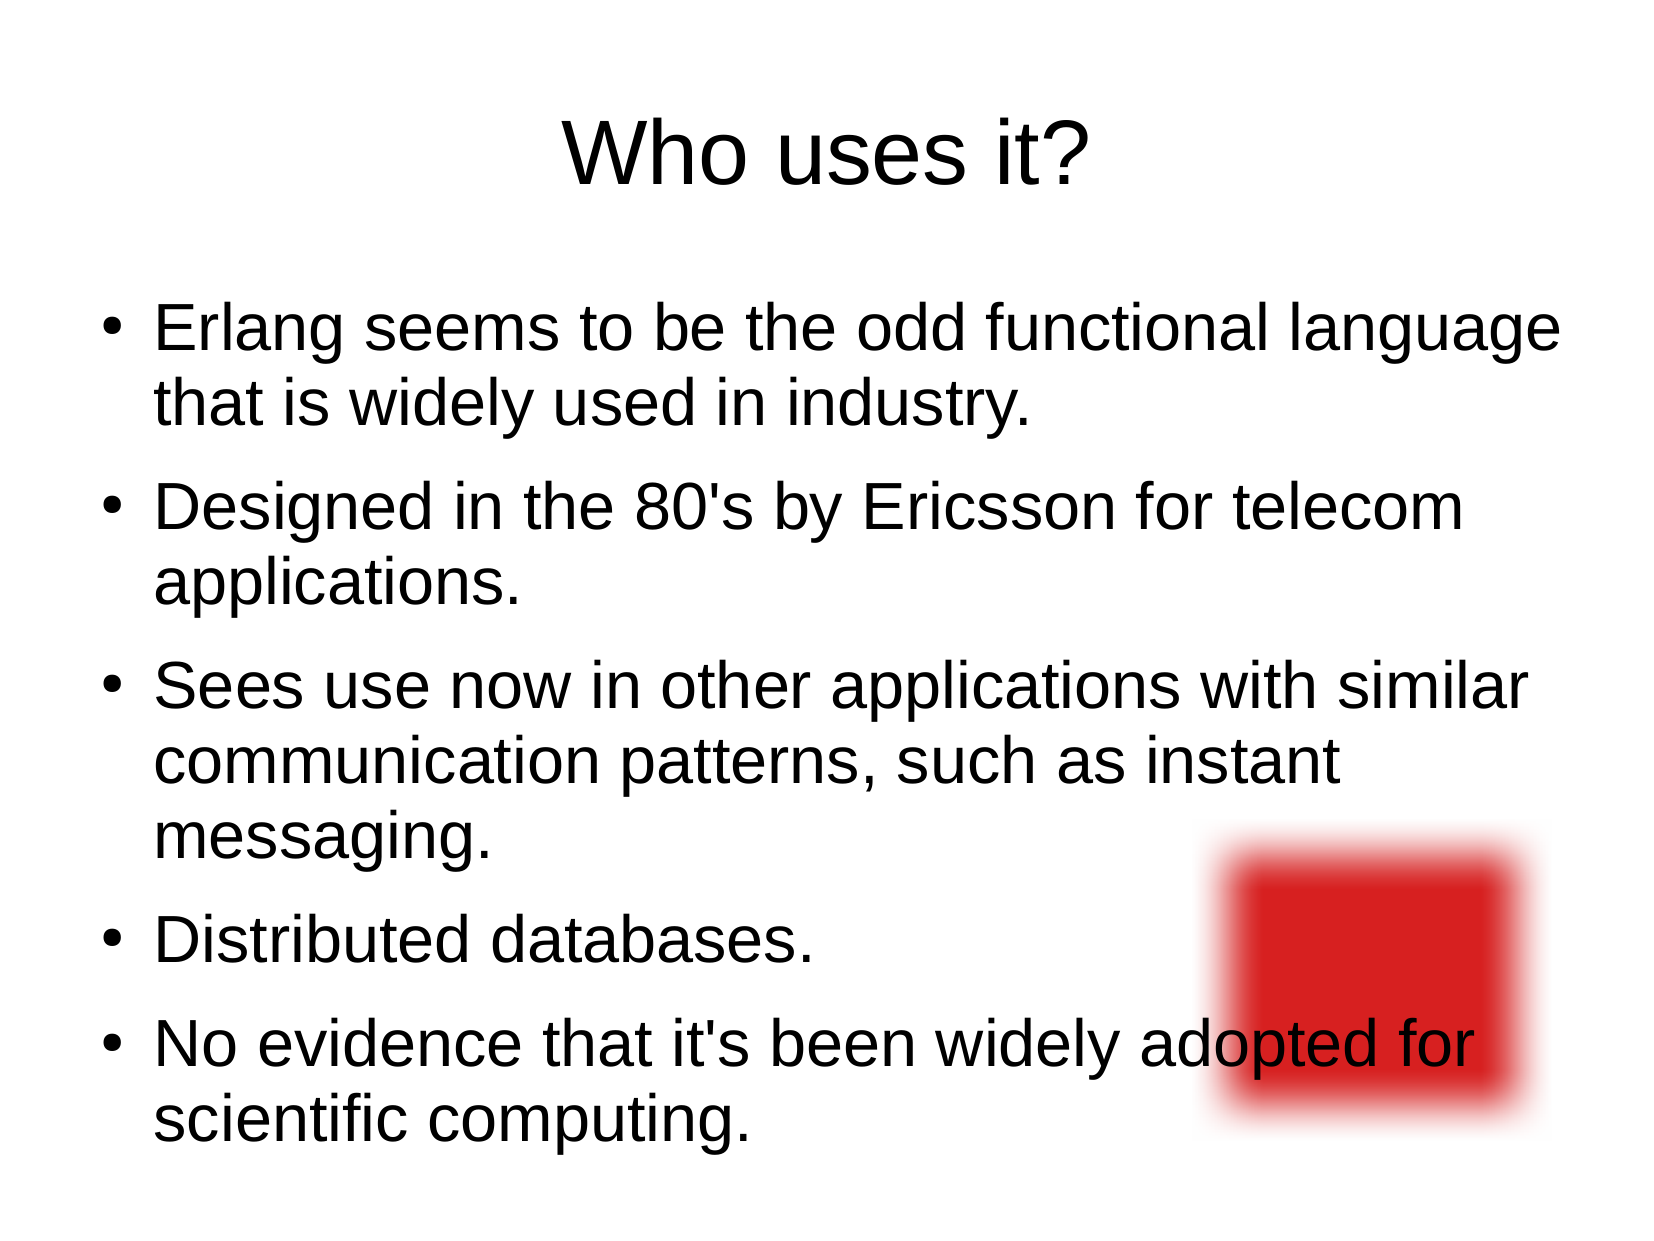

# Who uses it?
Erlang seems to be the odd functional language that is widely used in industry.
Designed in the 80's by Ericsson for telecom applications.
Sees use now in other applications with similar communication patterns, such as instant messaging.
Distributed databases.
No evidence that it's been widely adopted for scientific computing.